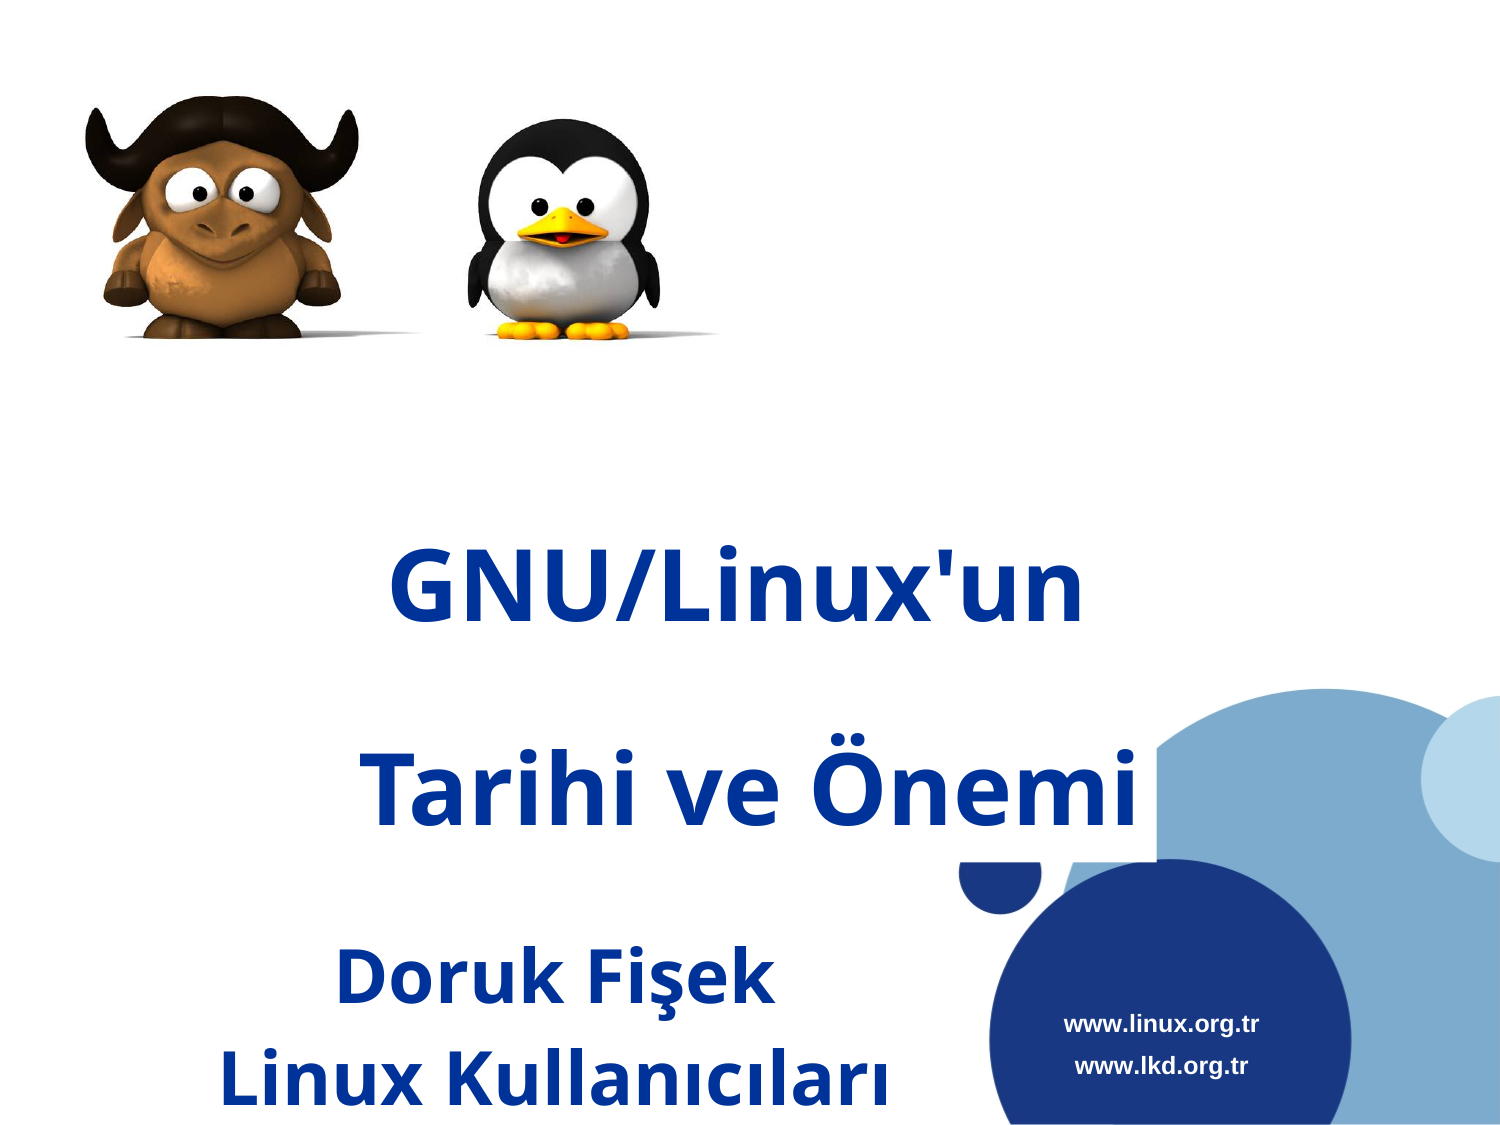

# GNU/Linux'un Tarihi ve Önemi
Doruk Fişek
Linux Kullanıcıları Derneği